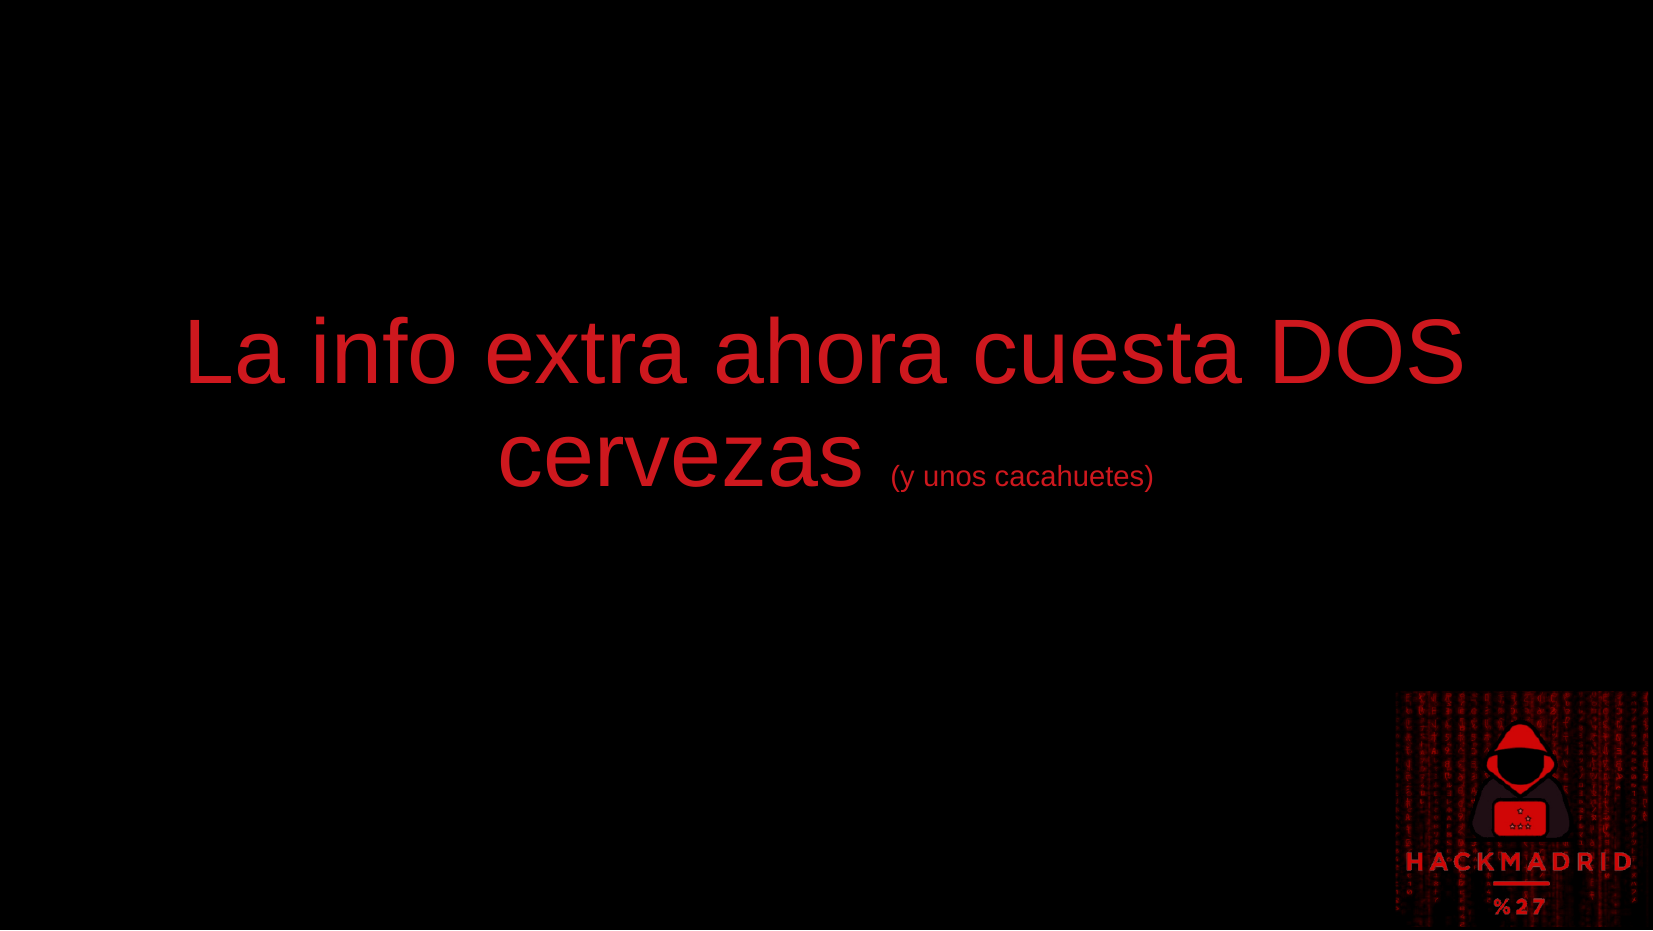

# La info extra ahora cuesta DOS cervezas (y unos cacahuetes)